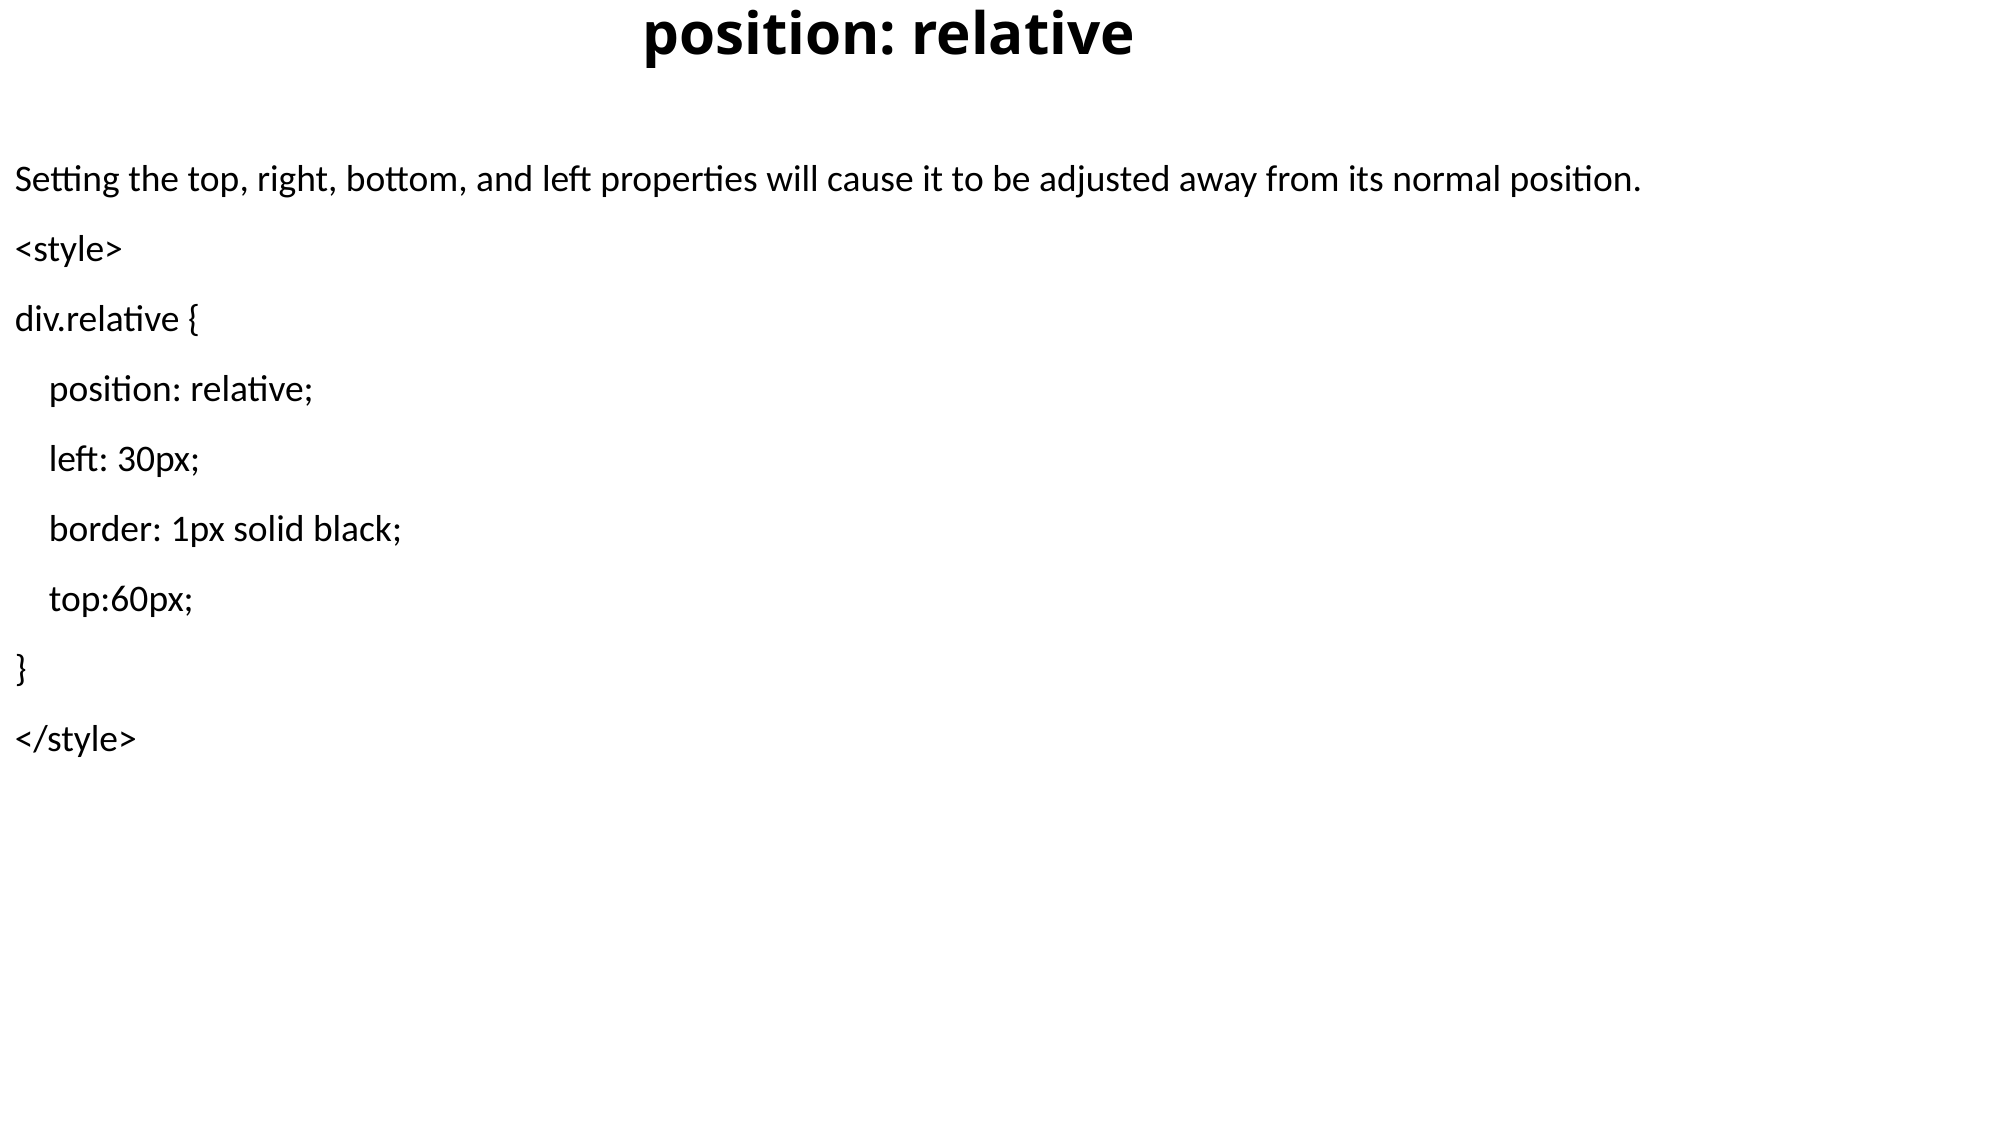

# position: relative
Setting the top, right, bottom, and left properties will cause it to be adjusted away from its normal position.
<style>
div.relative {
 position: relative;
 left: 30px;
 border: 1px solid black;
 top:60px;
}
</style>